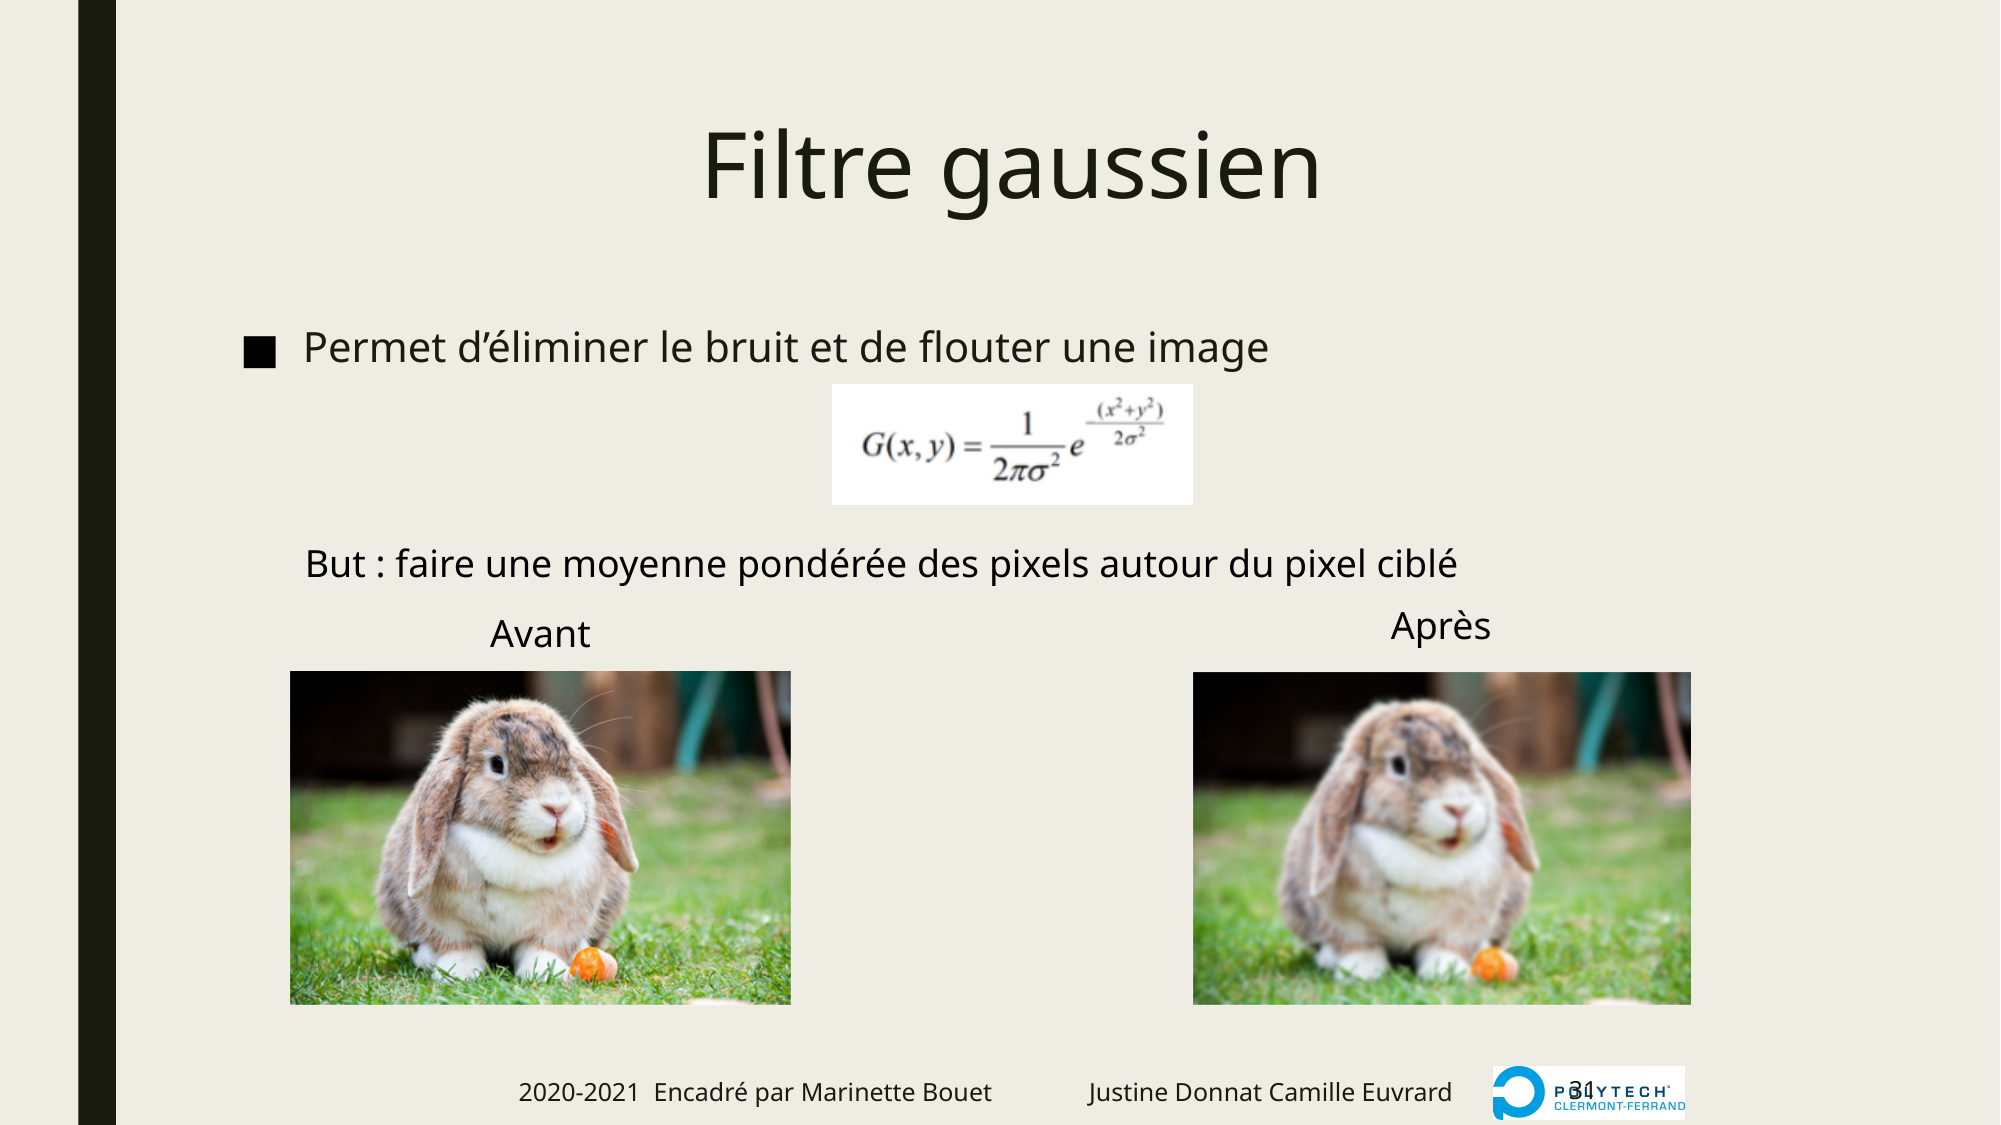

# Filtre gaussien
Permet d’éliminer le bruit et de flouter une image
But : faire une moyenne pondérée des pixels autour du pixel ciblé
Après
Avant
2020-2021 Encadré par Marinette Bouet Justine Donnat Camille Euvrard